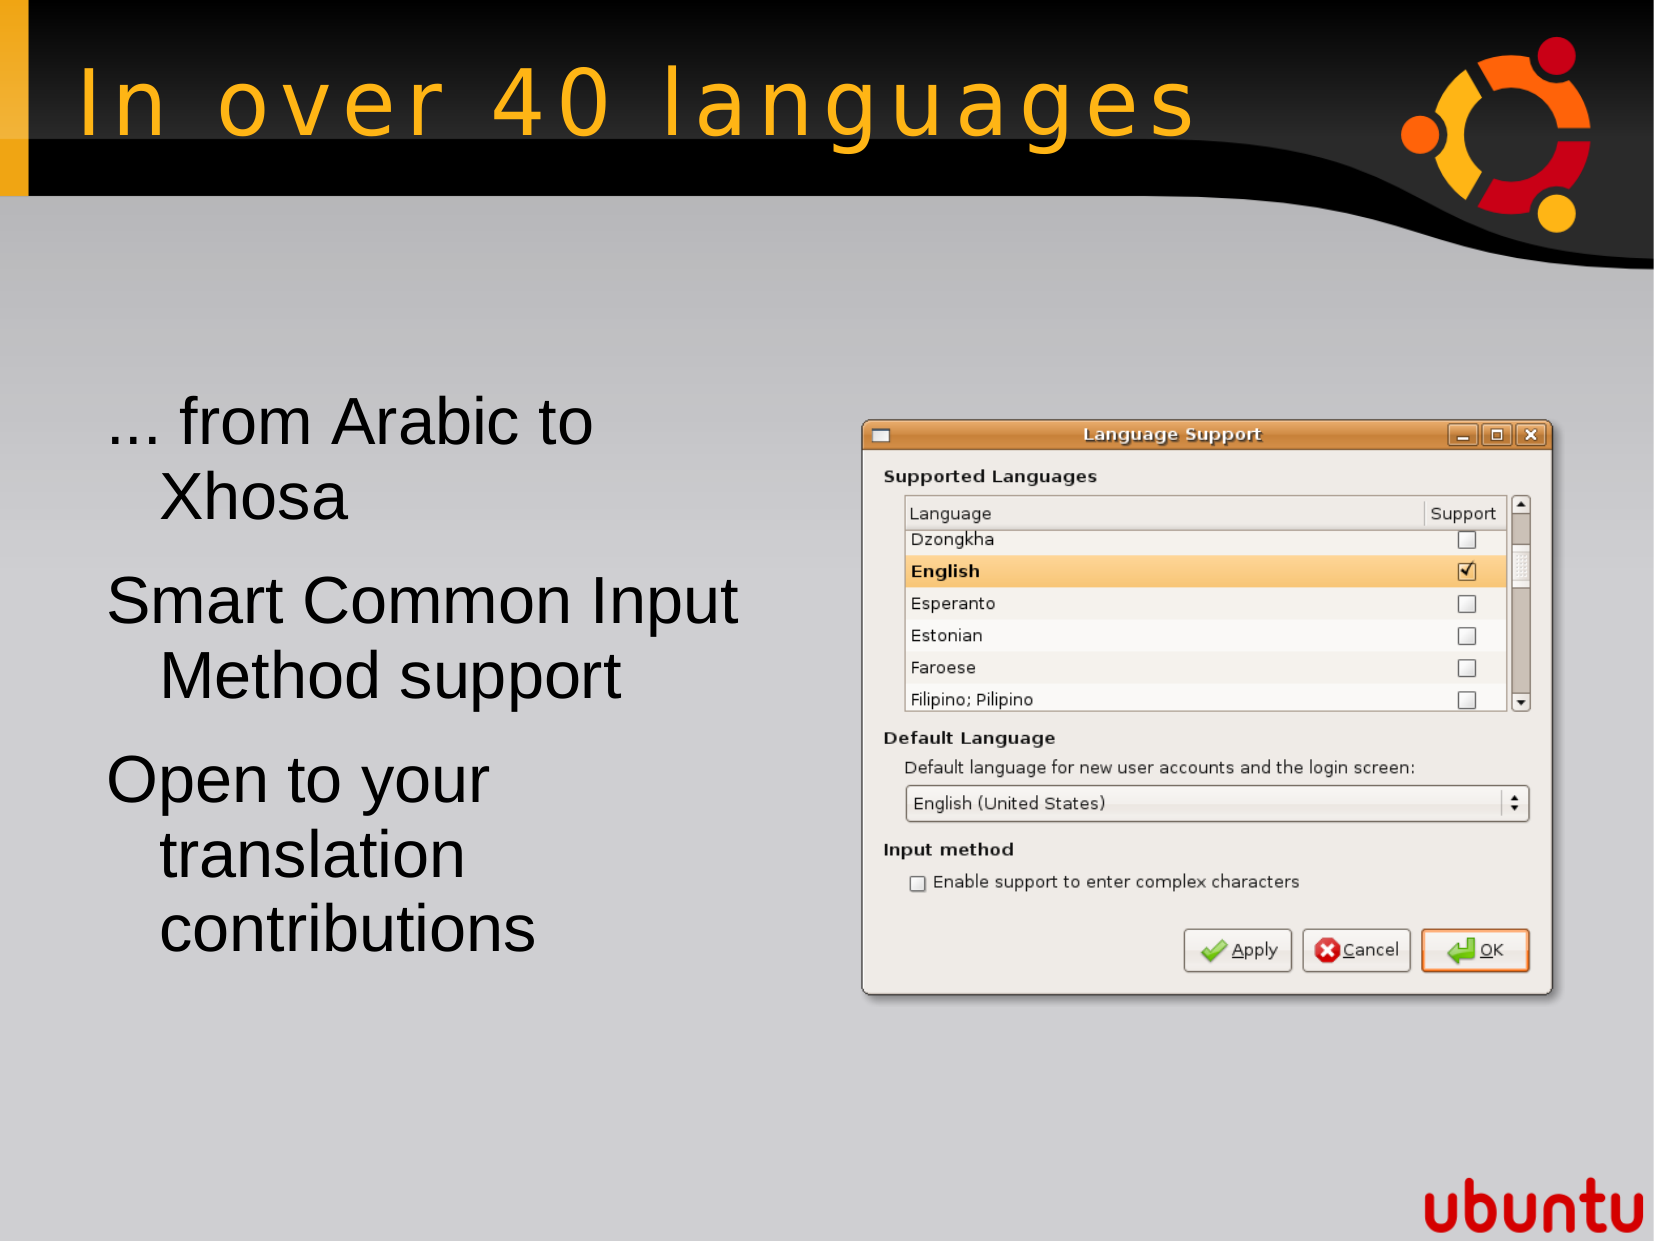

# In over 40 languages
... from Arabic to Xhosa
Smart Common Input Method support
Open to your translation contributions